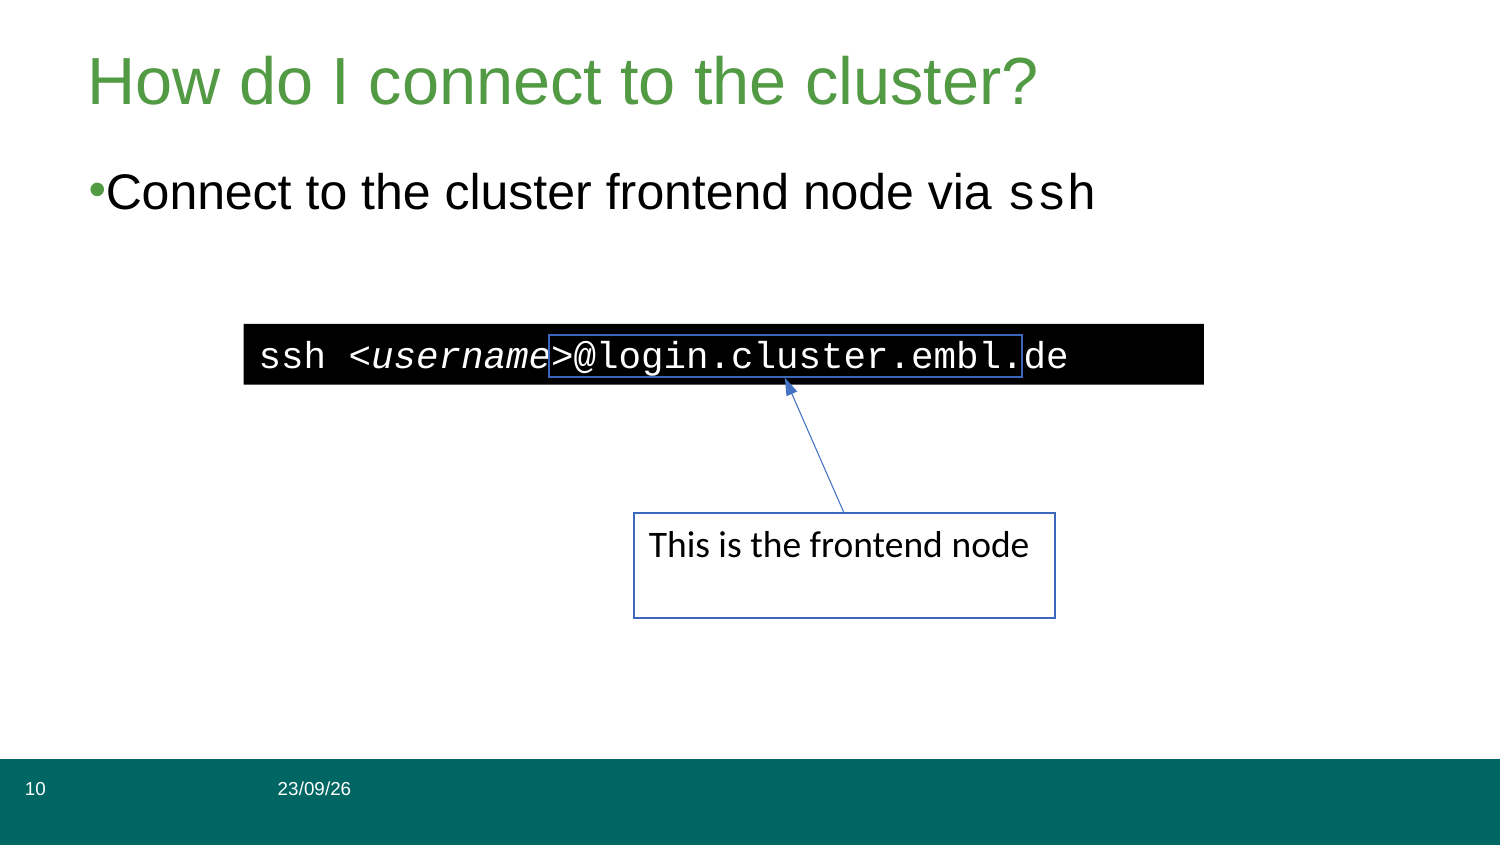

# How do I connect to the cluster?
Connect to the cluster frontend node via ssh
ssh <username>@login.cluster.embl.de
This is the frontend node